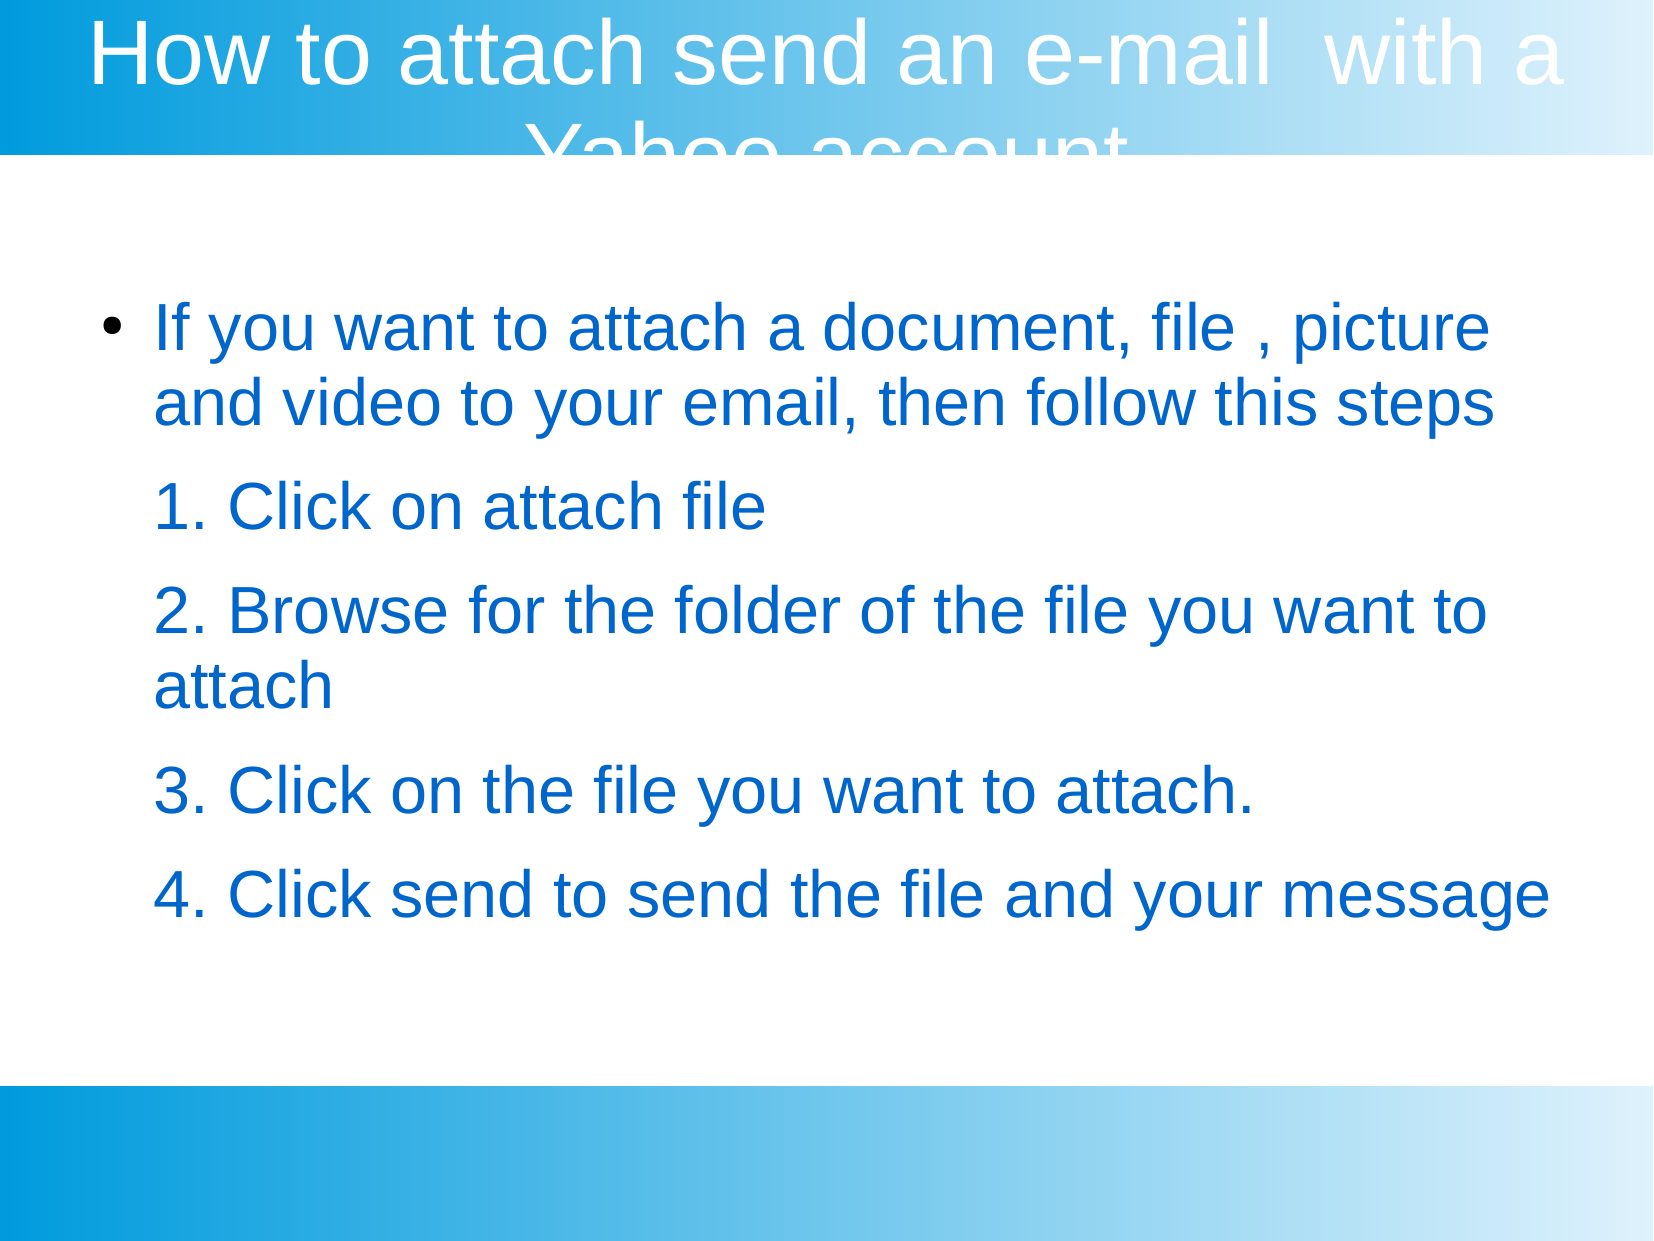

# How to attach send an e-mail with a Yahoo account
If you want to attach a document, file , picture and video to your email, then follow this steps
1. Click on attach file
2. Browse for the folder of the file you want to attach
3. Click on the file you want to attach.
4. Click send to send the file and your message